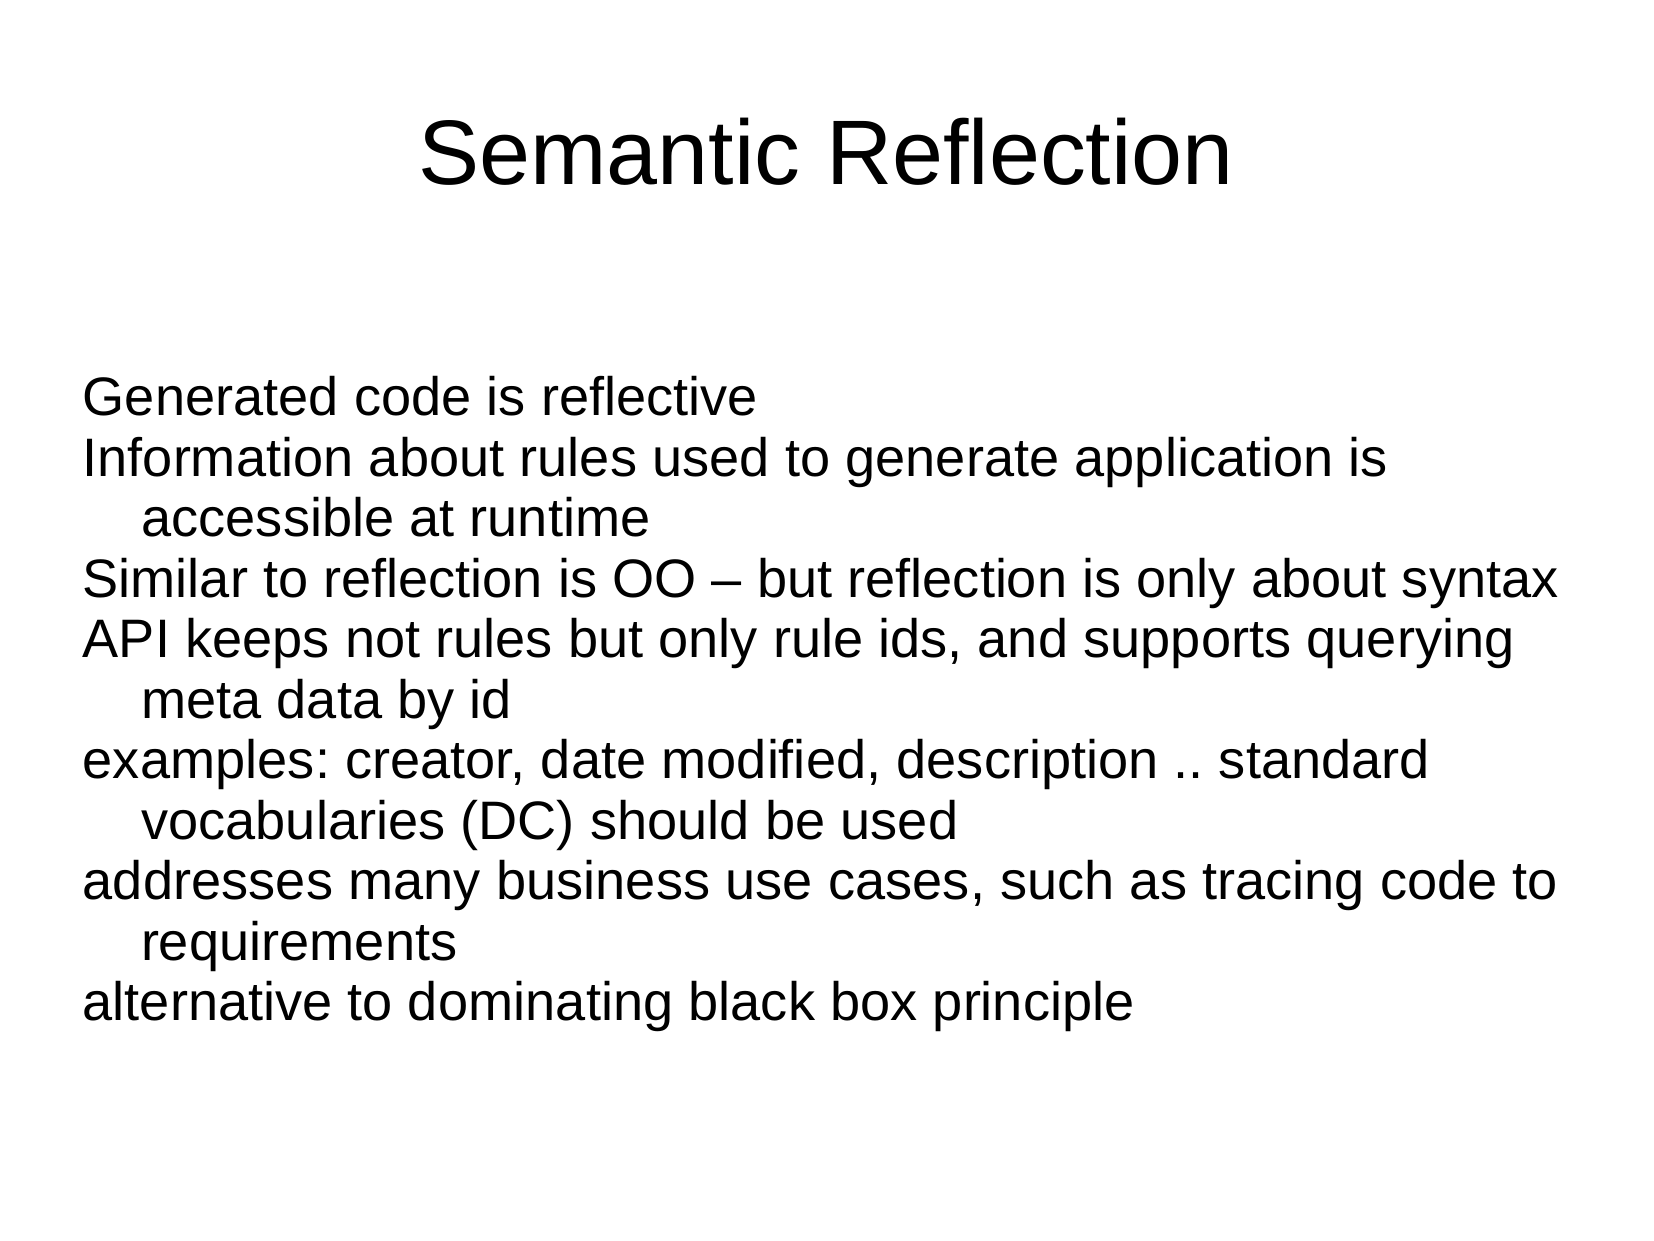

# Semantic Reflection
Generated code is reflective
Information about rules used to generate application is accessible at runtime
Similar to reflection is OO – but reflection is only about syntax
API keeps not rules but only rule ids, and supports querying meta data by id
examples: creator, date modified, description .. standard vocabularies (DC) should be used
addresses many business use cases, such as tracing code to requirements
alternative to dominating black box principle